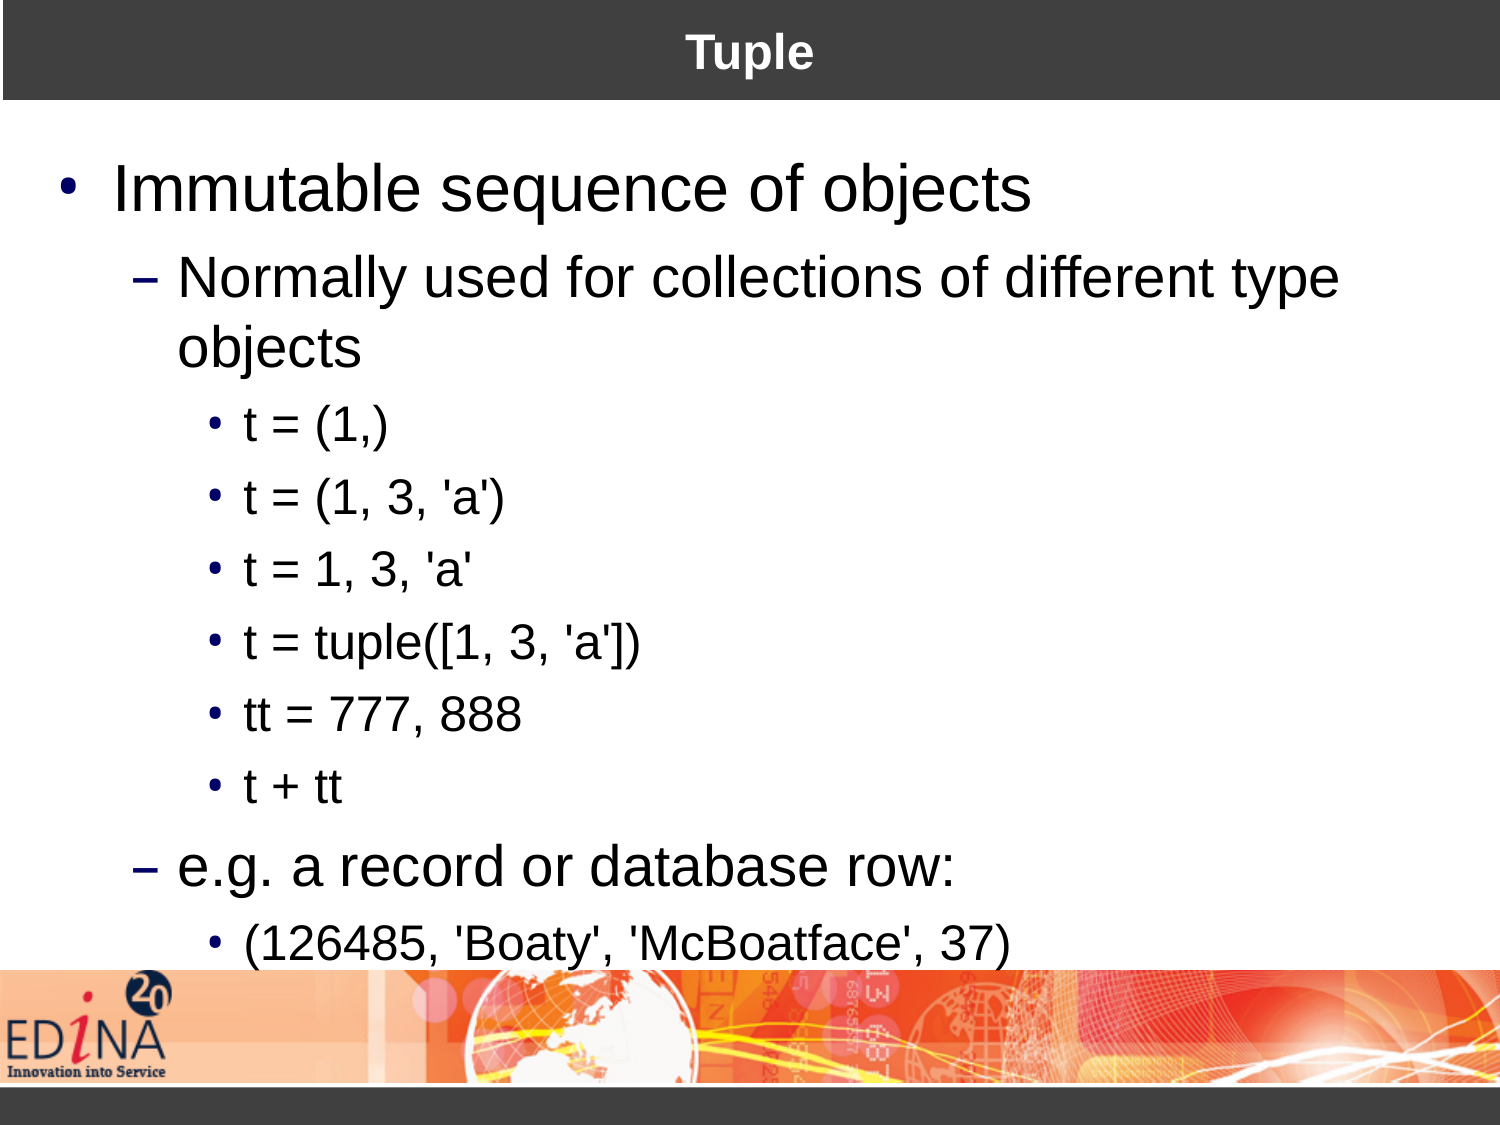

# Tuple
Immutable sequence of objects
Normally used for collections of different type objects
t = (1,)
t = (1, 3, 'a')
t = 1, 3, 'a'
t = tuple([1, 3, 'a'])
tt = 777, 888
t + tt
e.g. a record or database row:
(126485, 'Boaty', 'McBoatface', 37)